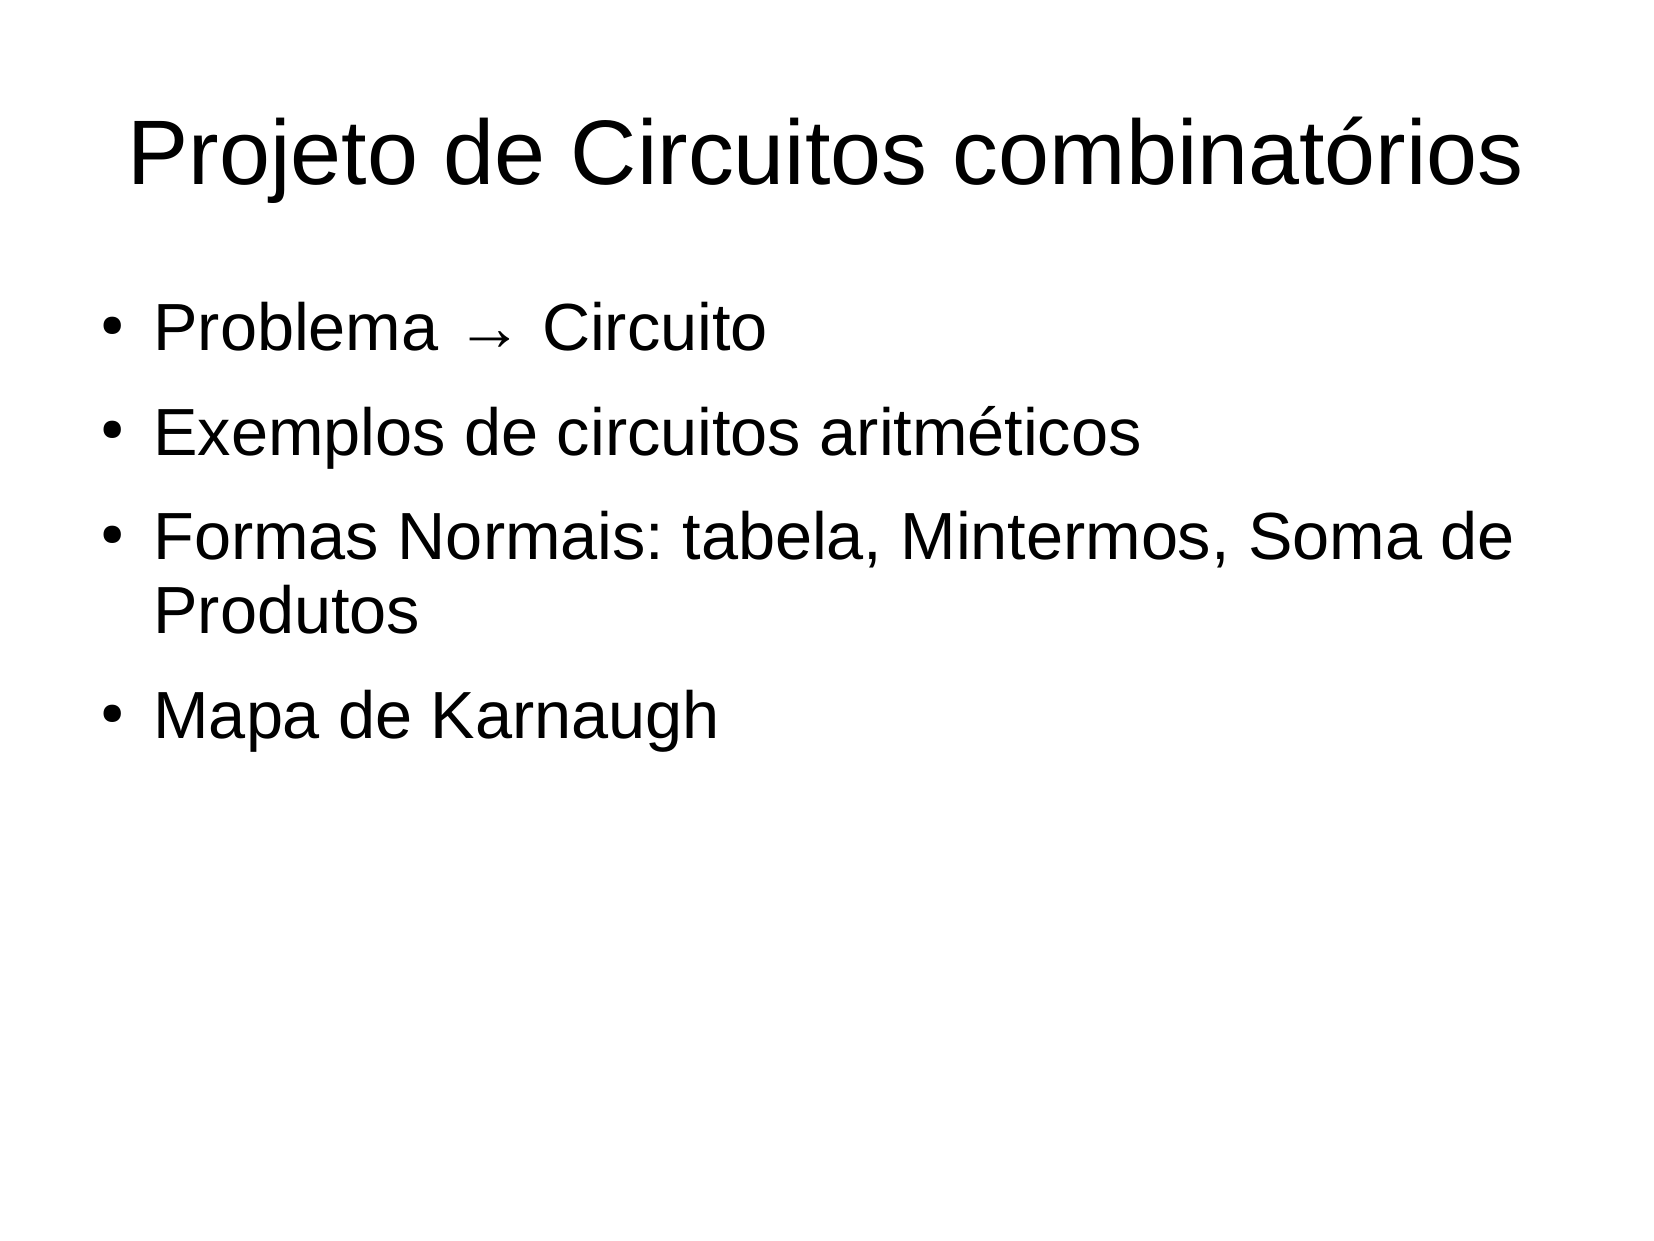

# Projeto de Circuitos combinatórios
Problema → Circuito
Exemplos de circuitos aritméticos
Formas Normais: tabela, Mintermos, Soma de Produtos
Mapa de Karnaugh